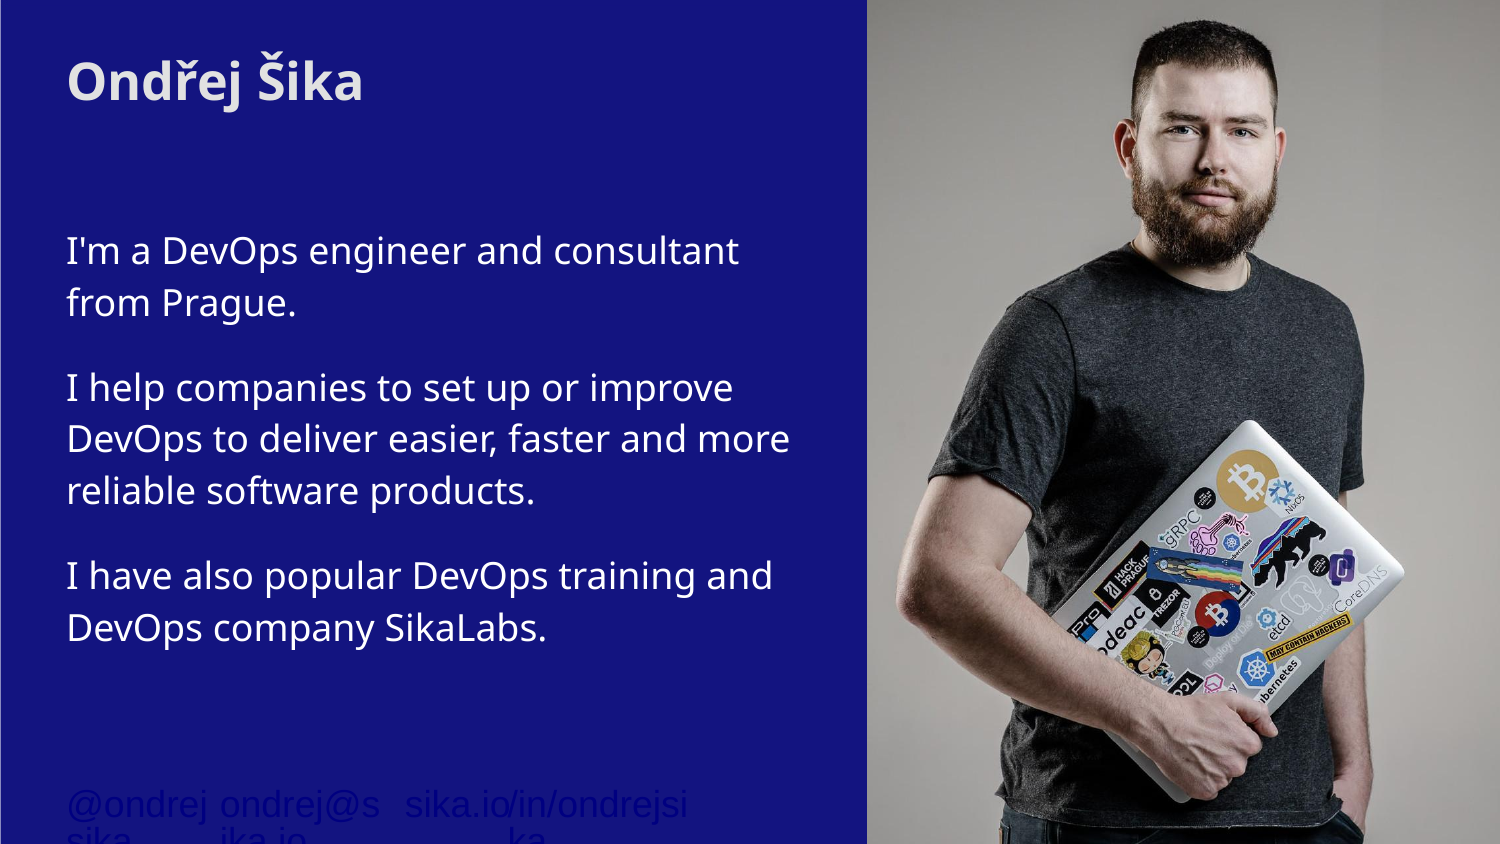

# Ondřej Šika
I'm a DevOps engineer and consultant from Prague.
I help companies to set up or improve DevOps to deliver easier, faster and more reliable software products.
I have also popular DevOps training and DevOps company SikaLabs.